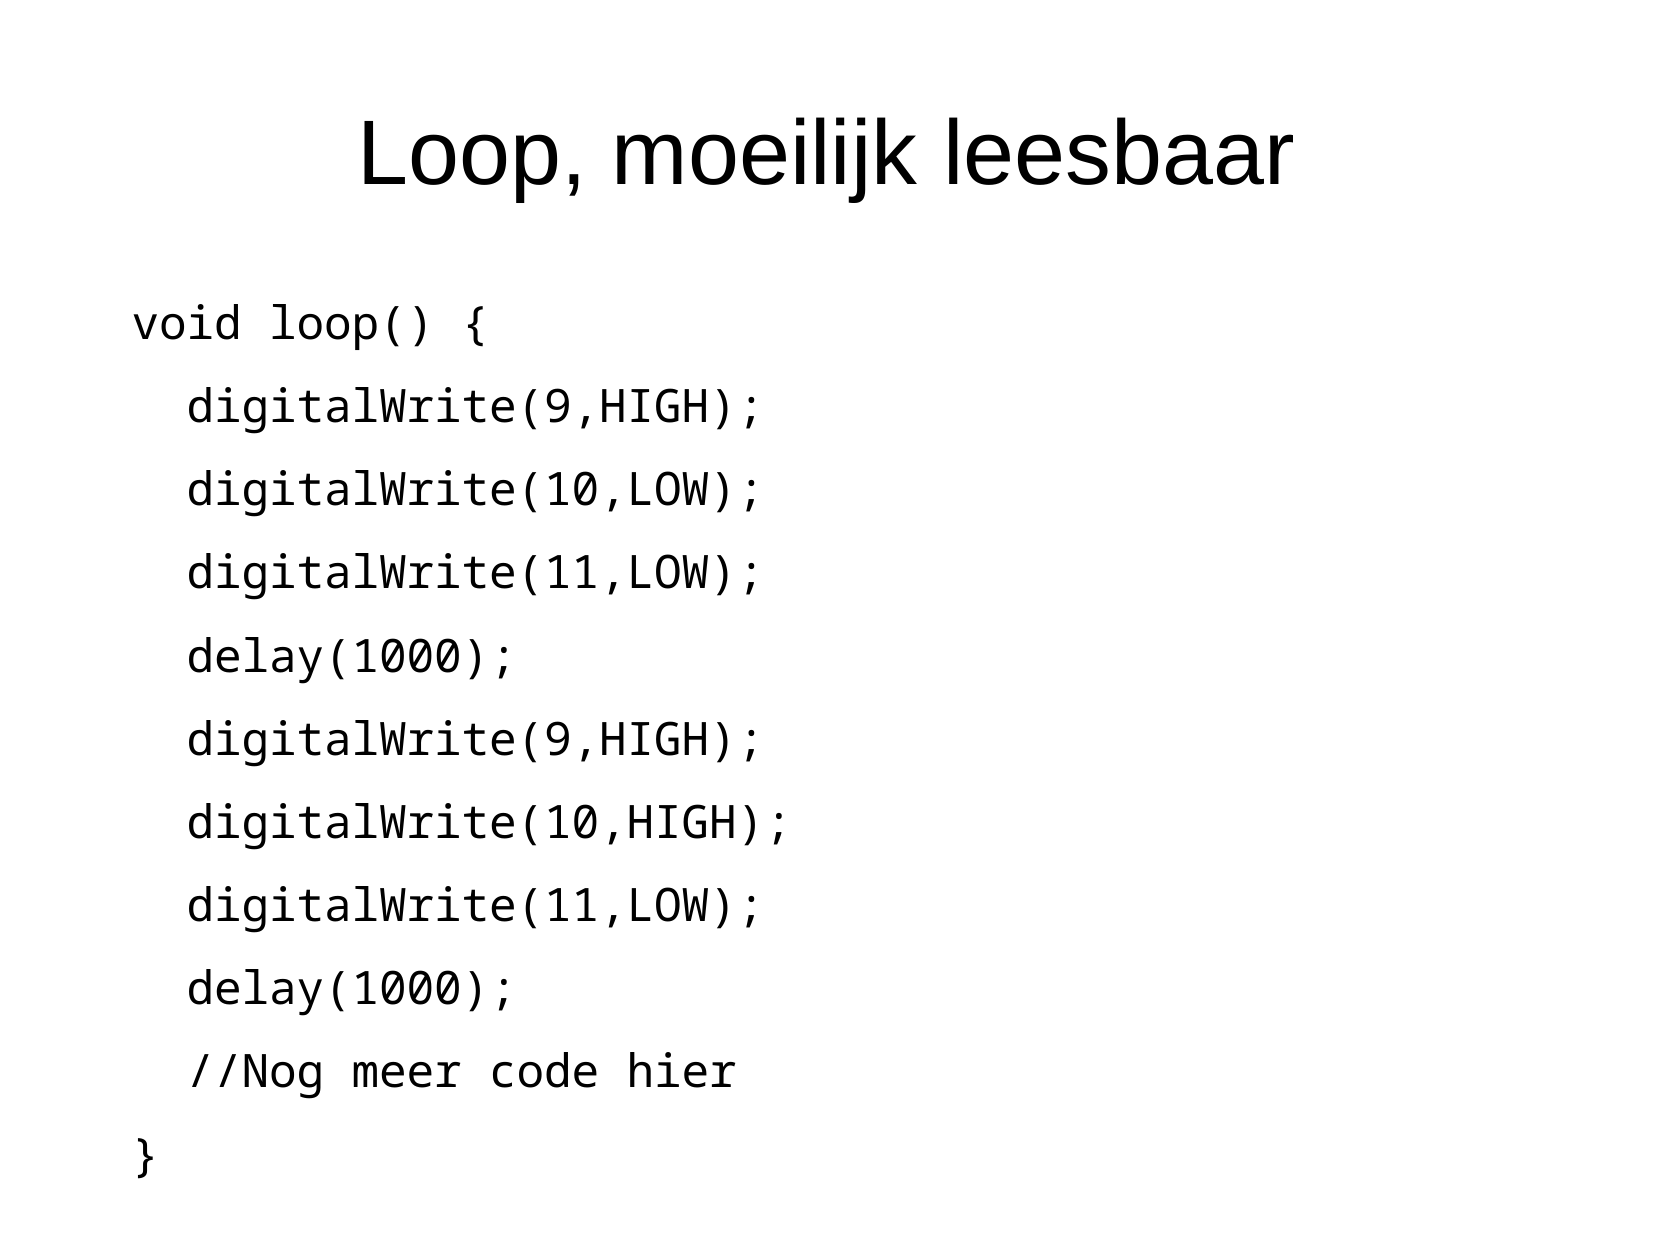

# Loop, moeilijk leesbaar
void loop() {
 digitalWrite(9,HIGH);
 digitalWrite(10,LOW);
 digitalWrite(11,LOW);
 delay(1000);
 digitalWrite(9,HIGH);
 digitalWrite(10,HIGH);
 digitalWrite(11,LOW);
 delay(1000);
 //Nog meer code hier
}